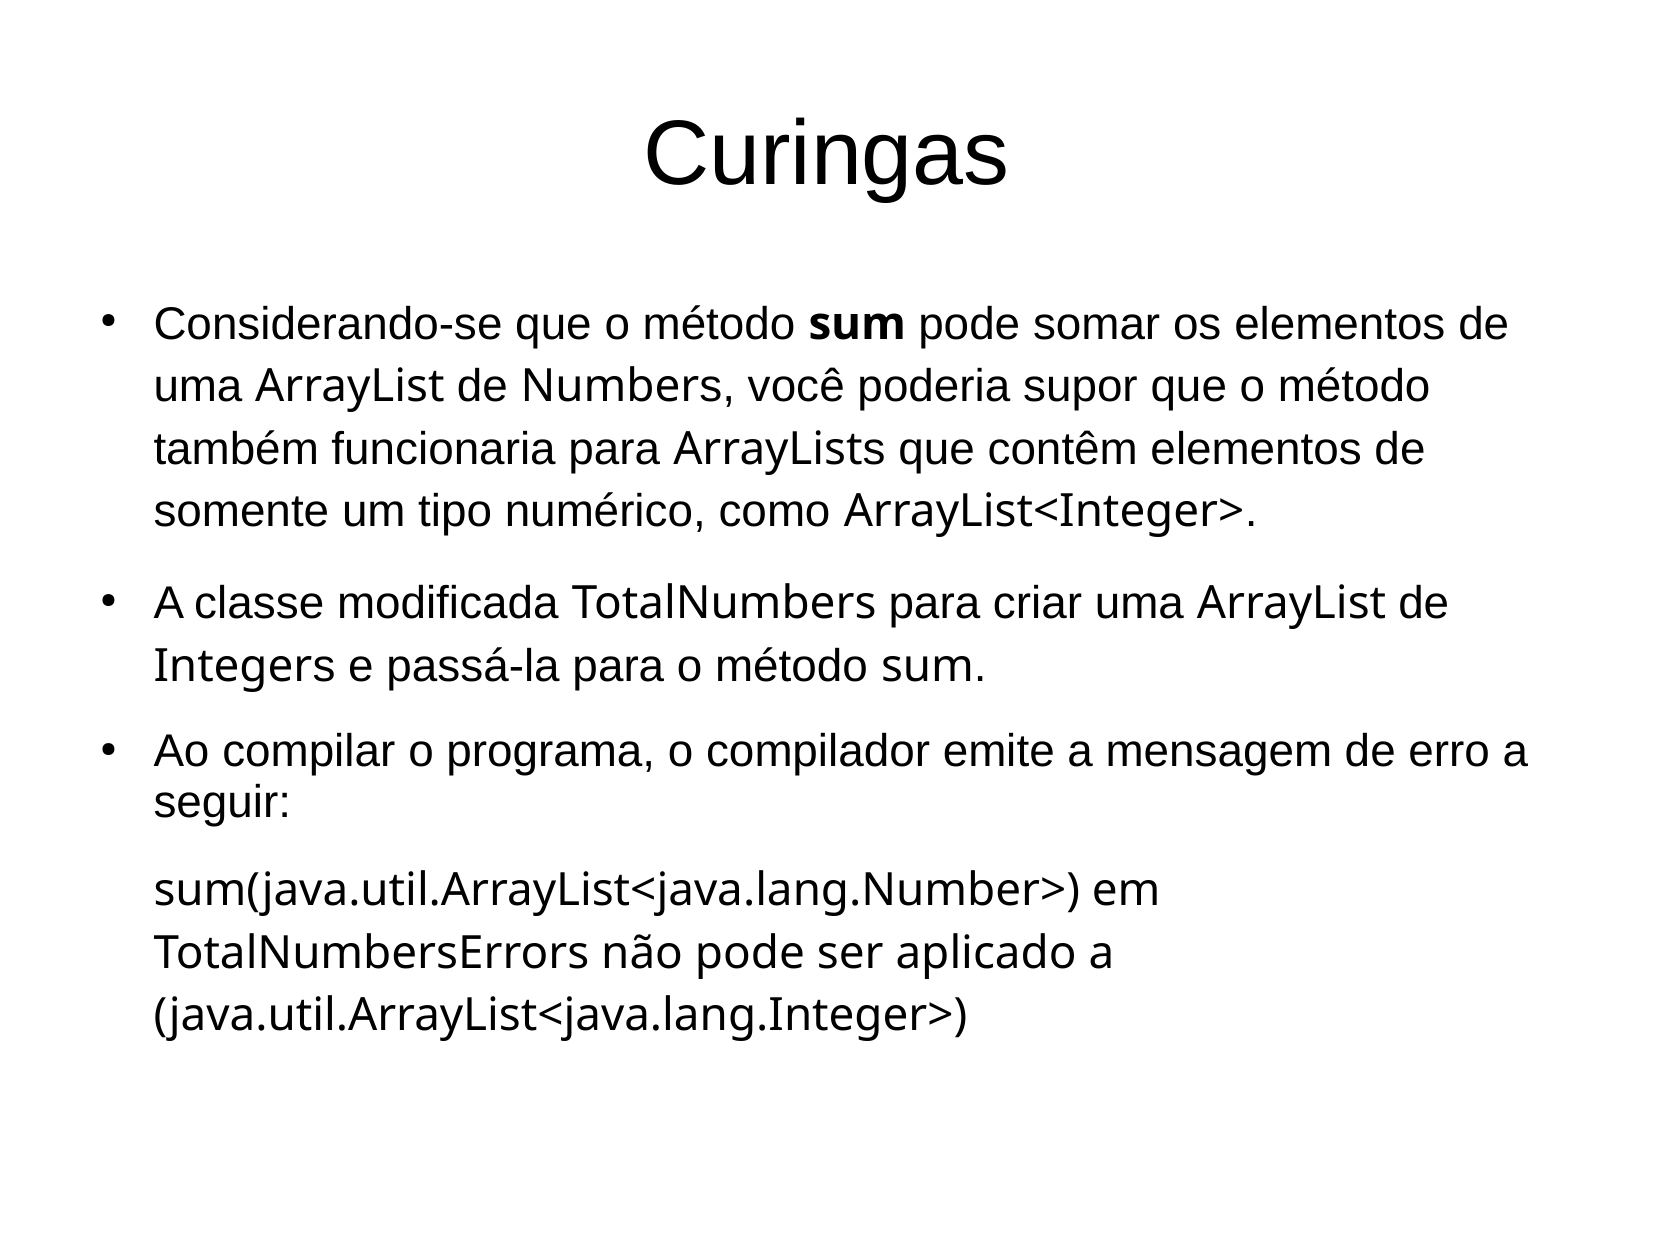

# Curingas
Considerando-se que o método sum pode somar os elementos de uma ArrayList de Numbers, você poderia supor que o método também funcionaria para ArrayLists que contêm elementos de somente um tipo numérico, como ArrayList<Integer>.
A classe modificada TotalNumbers para criar uma ArrayList de Integers e passá-la para o método sum.
Ao compilar o programa, o compilador emite a mensagem de erro a seguir:
sum(java.util.ArrayList<java.lang.Number>) em TotalNumbersErrors não pode ser aplicado a (java.util.ArrayList<java.lang.Integer>)